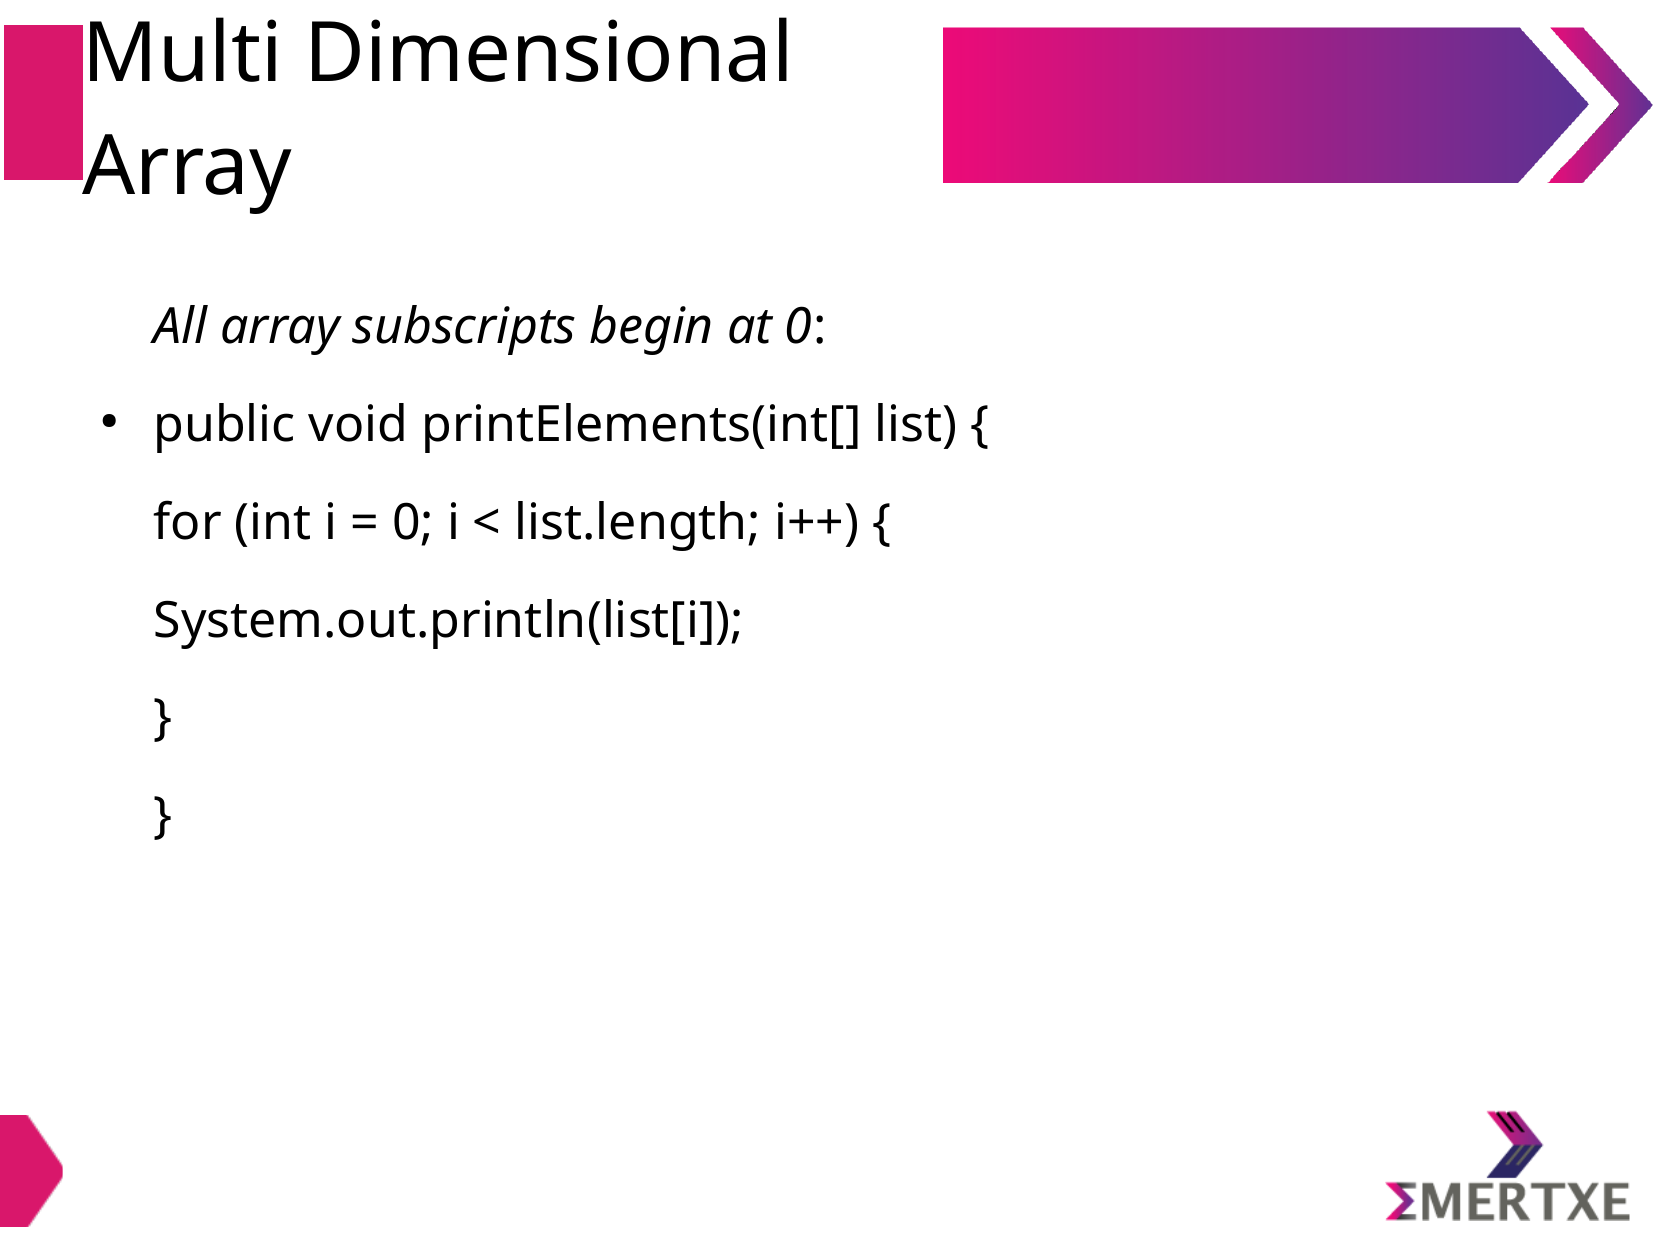

# Multi Dimensional Array
All array subscripts begin at 0:
public void printElements(int[] list) {
for (int i = 0; i < list.length; i++) {
System.out.println(list[i]);
}
}